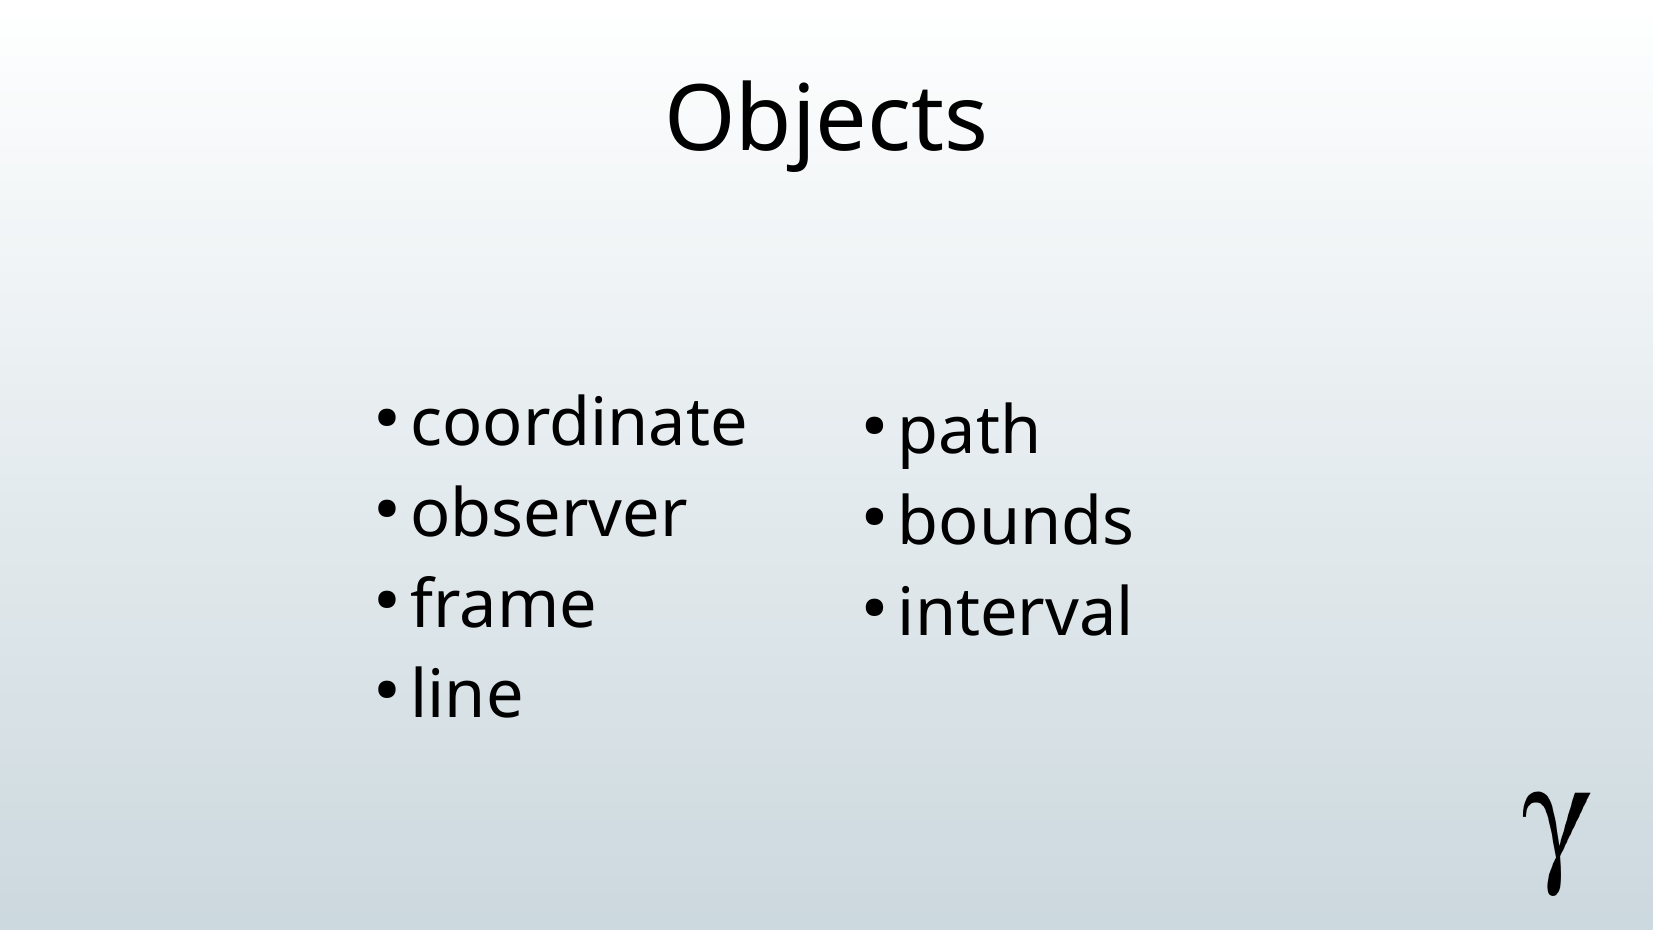

# Objects
path
bounds
interval
coordinate
observer
frame
line